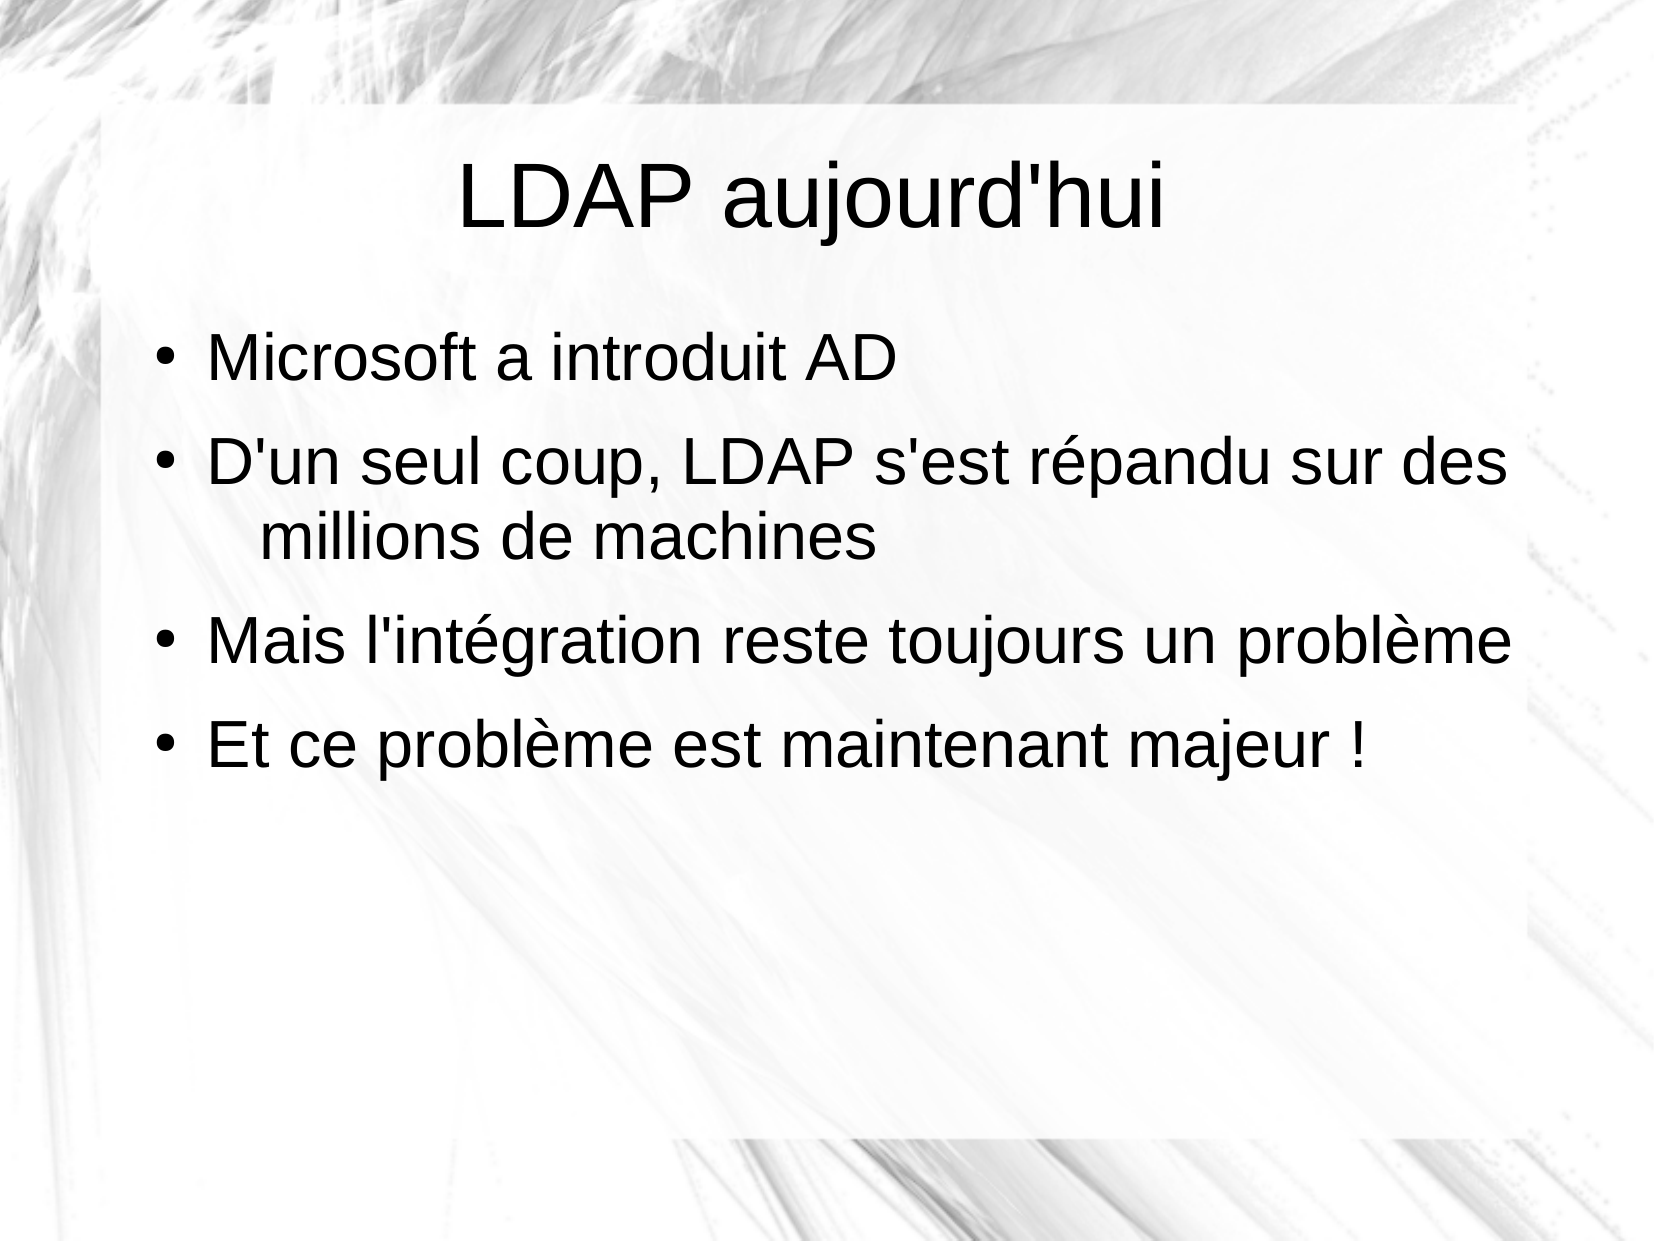

# LDAP aujourd'hui
Microsoft a introduit AD
D'un seul coup, LDAP s'est répandu sur des millions de machines
Mais l'intégration reste toujours un problème
Et ce problème est maintenant majeur !